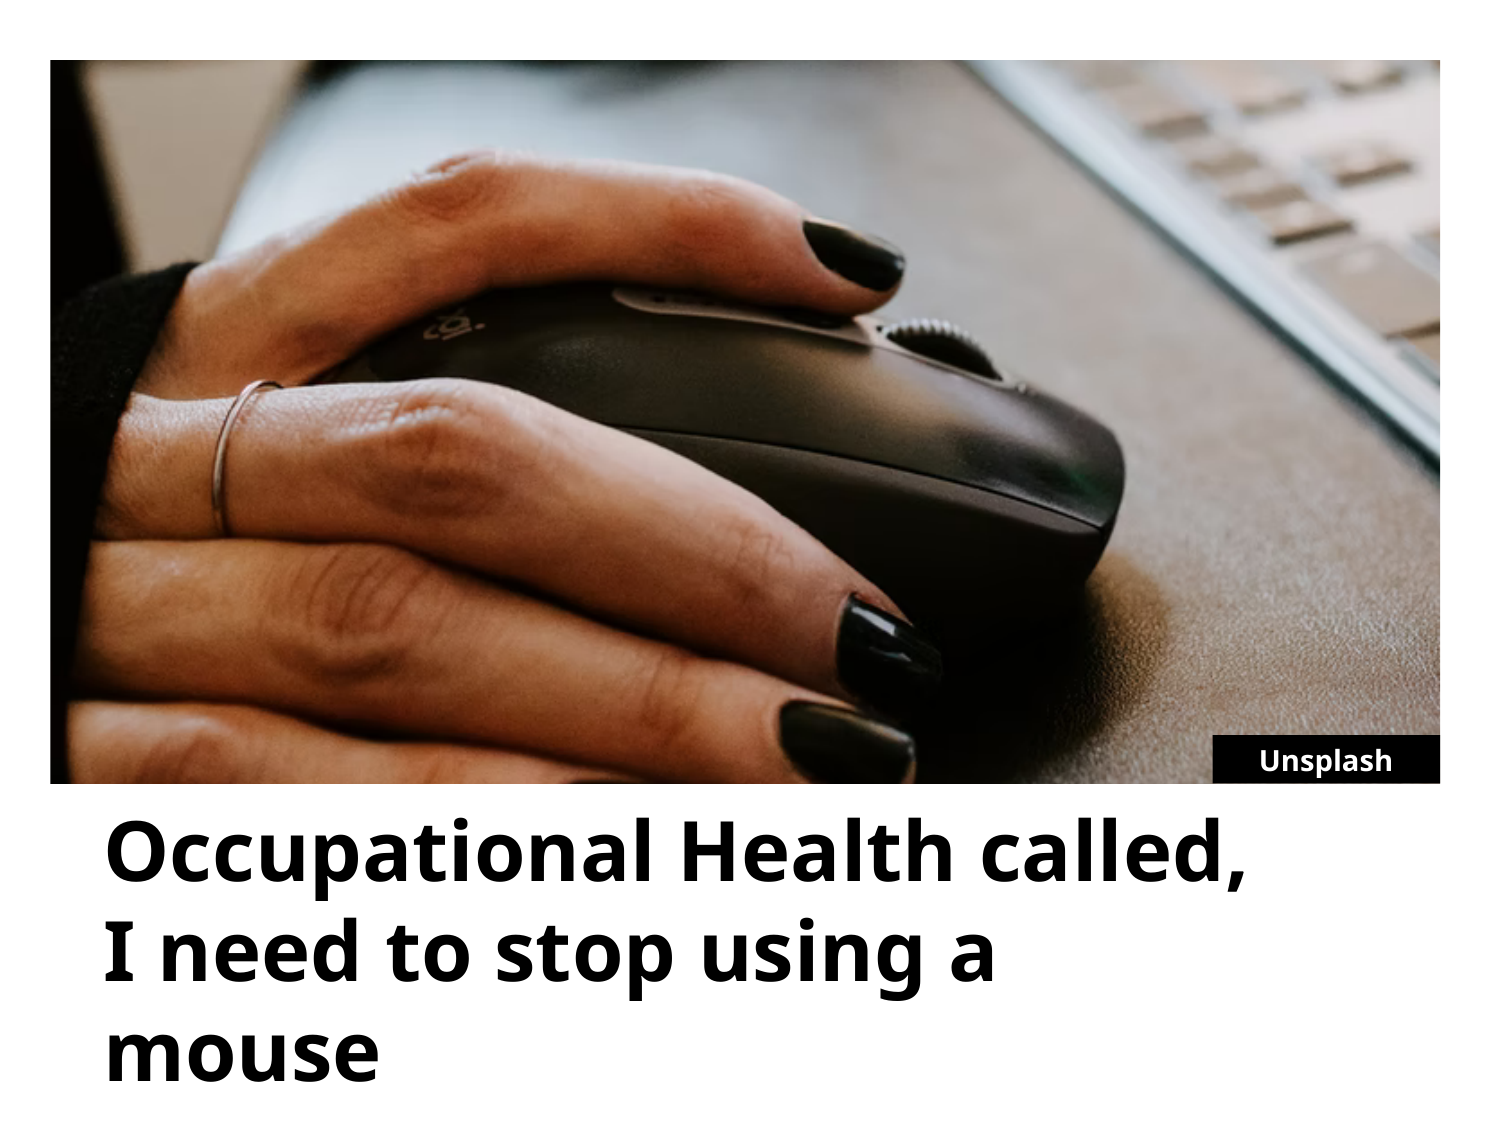

Unsplash
Occupational Health called, I need to stop using a mouse